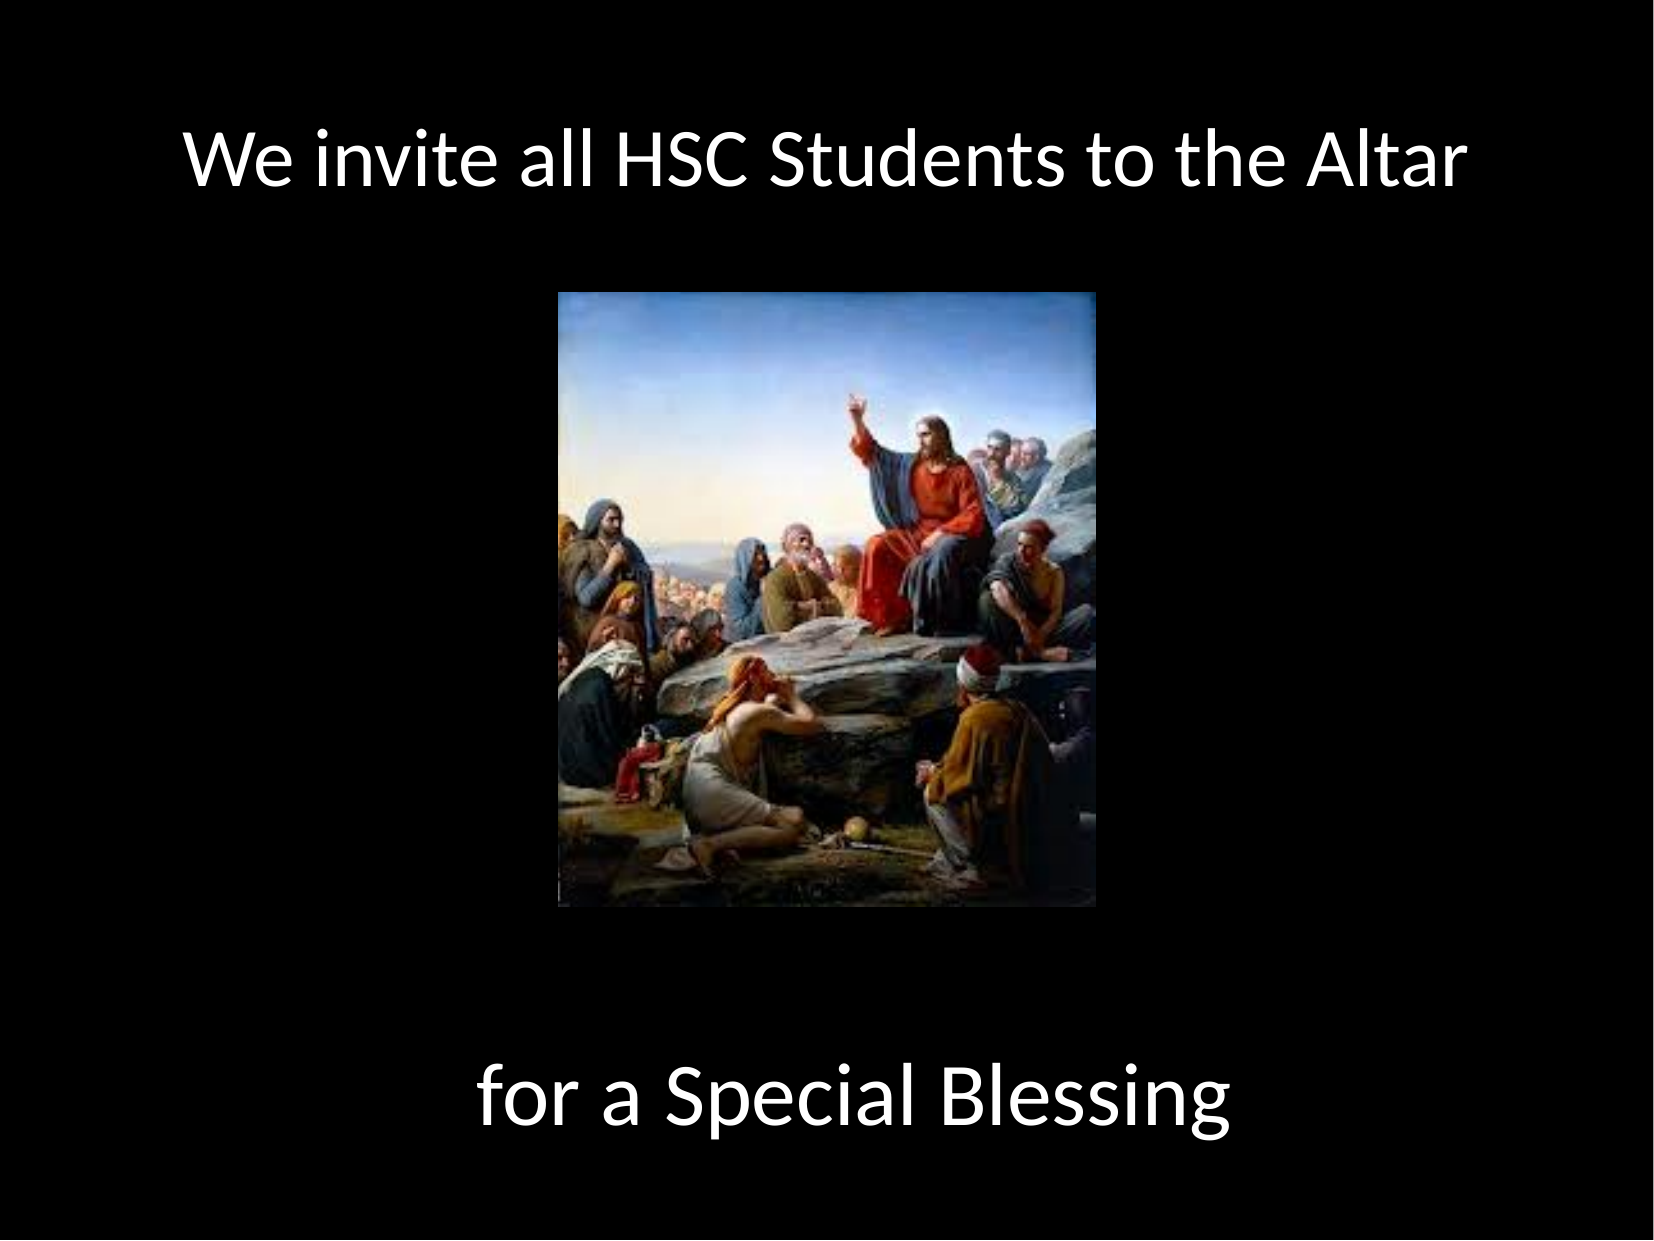

# We invite all HSC Students to the Altar
for a Special Blessing